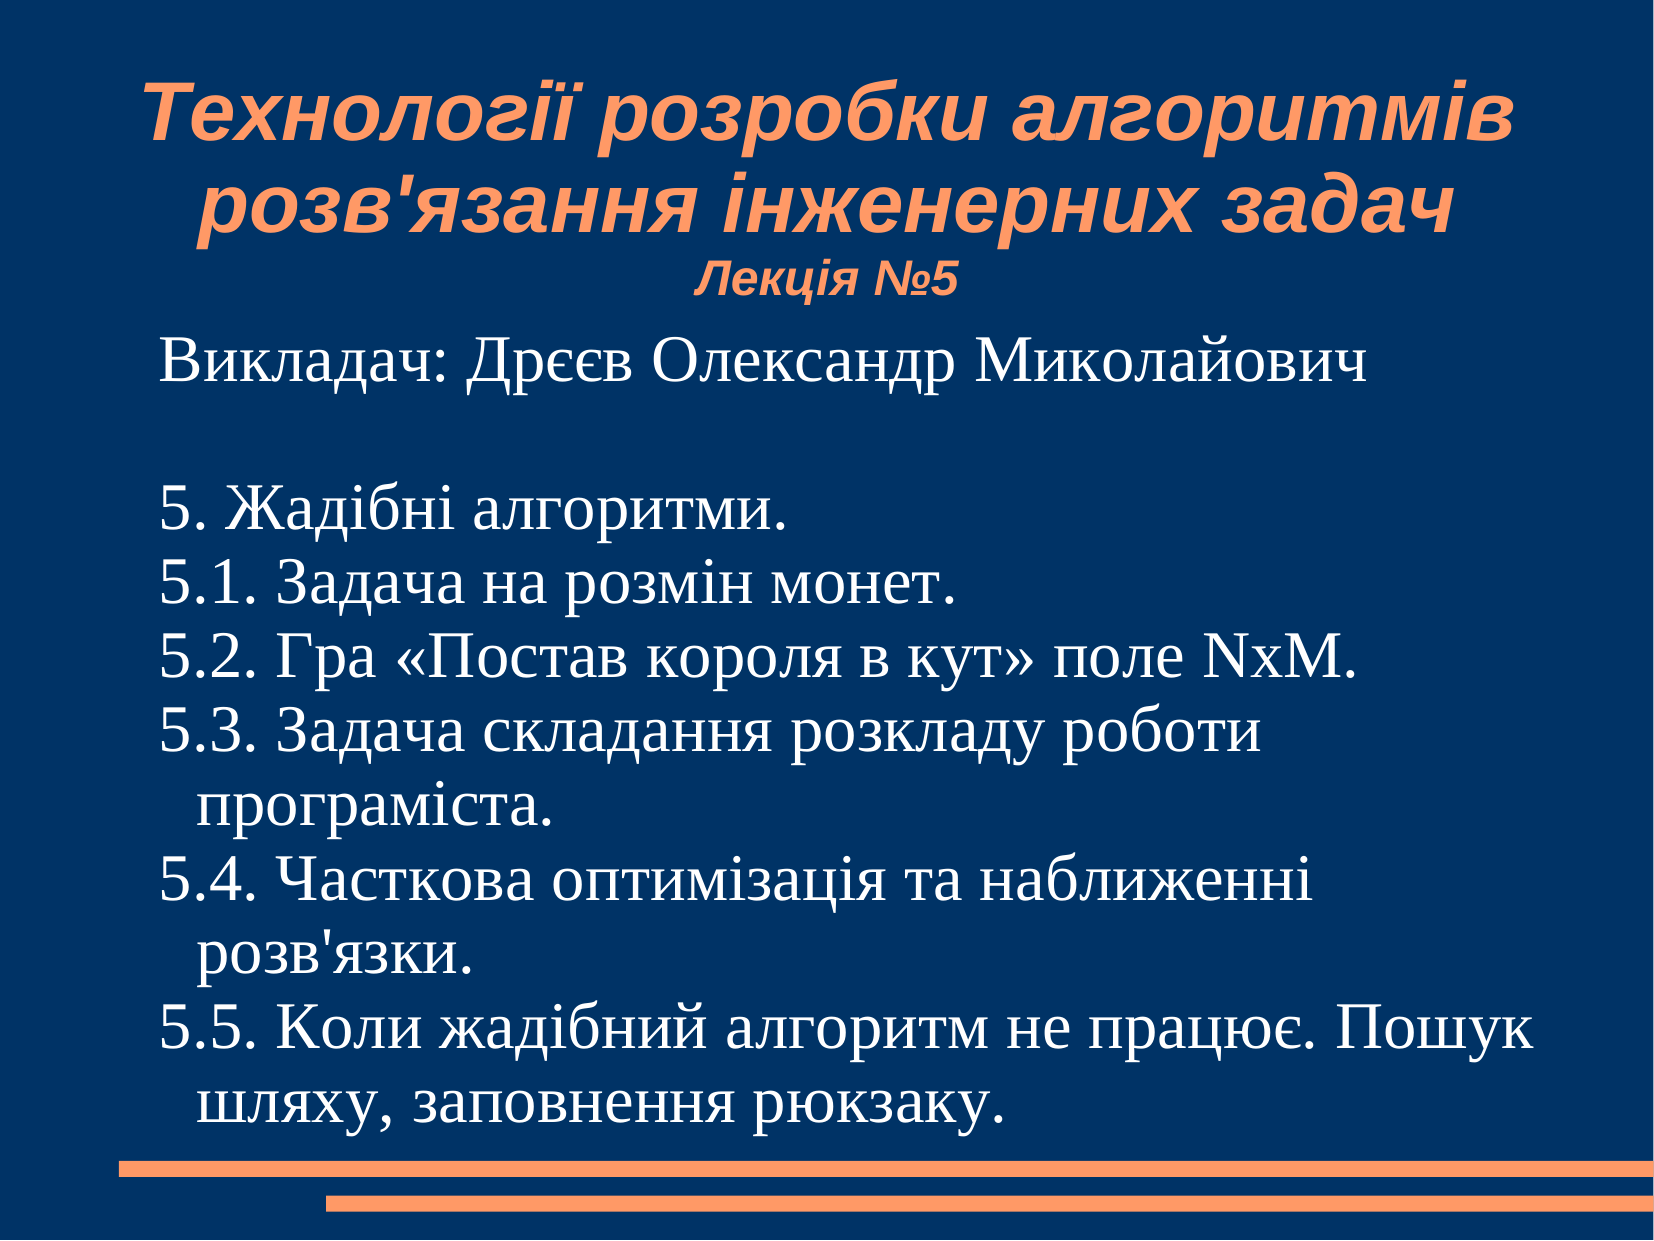

# Технології розробки алгоритмів розв'язання інженерних задач Лекція №5
Викладач: Дрєєв Олександр Миколайович
5. Жадібні алгоритми.
5.1. Задача на розмін монет.
5.2. Гра «Постав короля в кут» поле NxM.
5.3. Задача складання розкладу роботи програміста.
5.4. Часткова оптимізація та наближенні розв'язки.
5.5. Коли жадібний алгоритм не працює. Пошук шляху, заповнення рюкзаку.